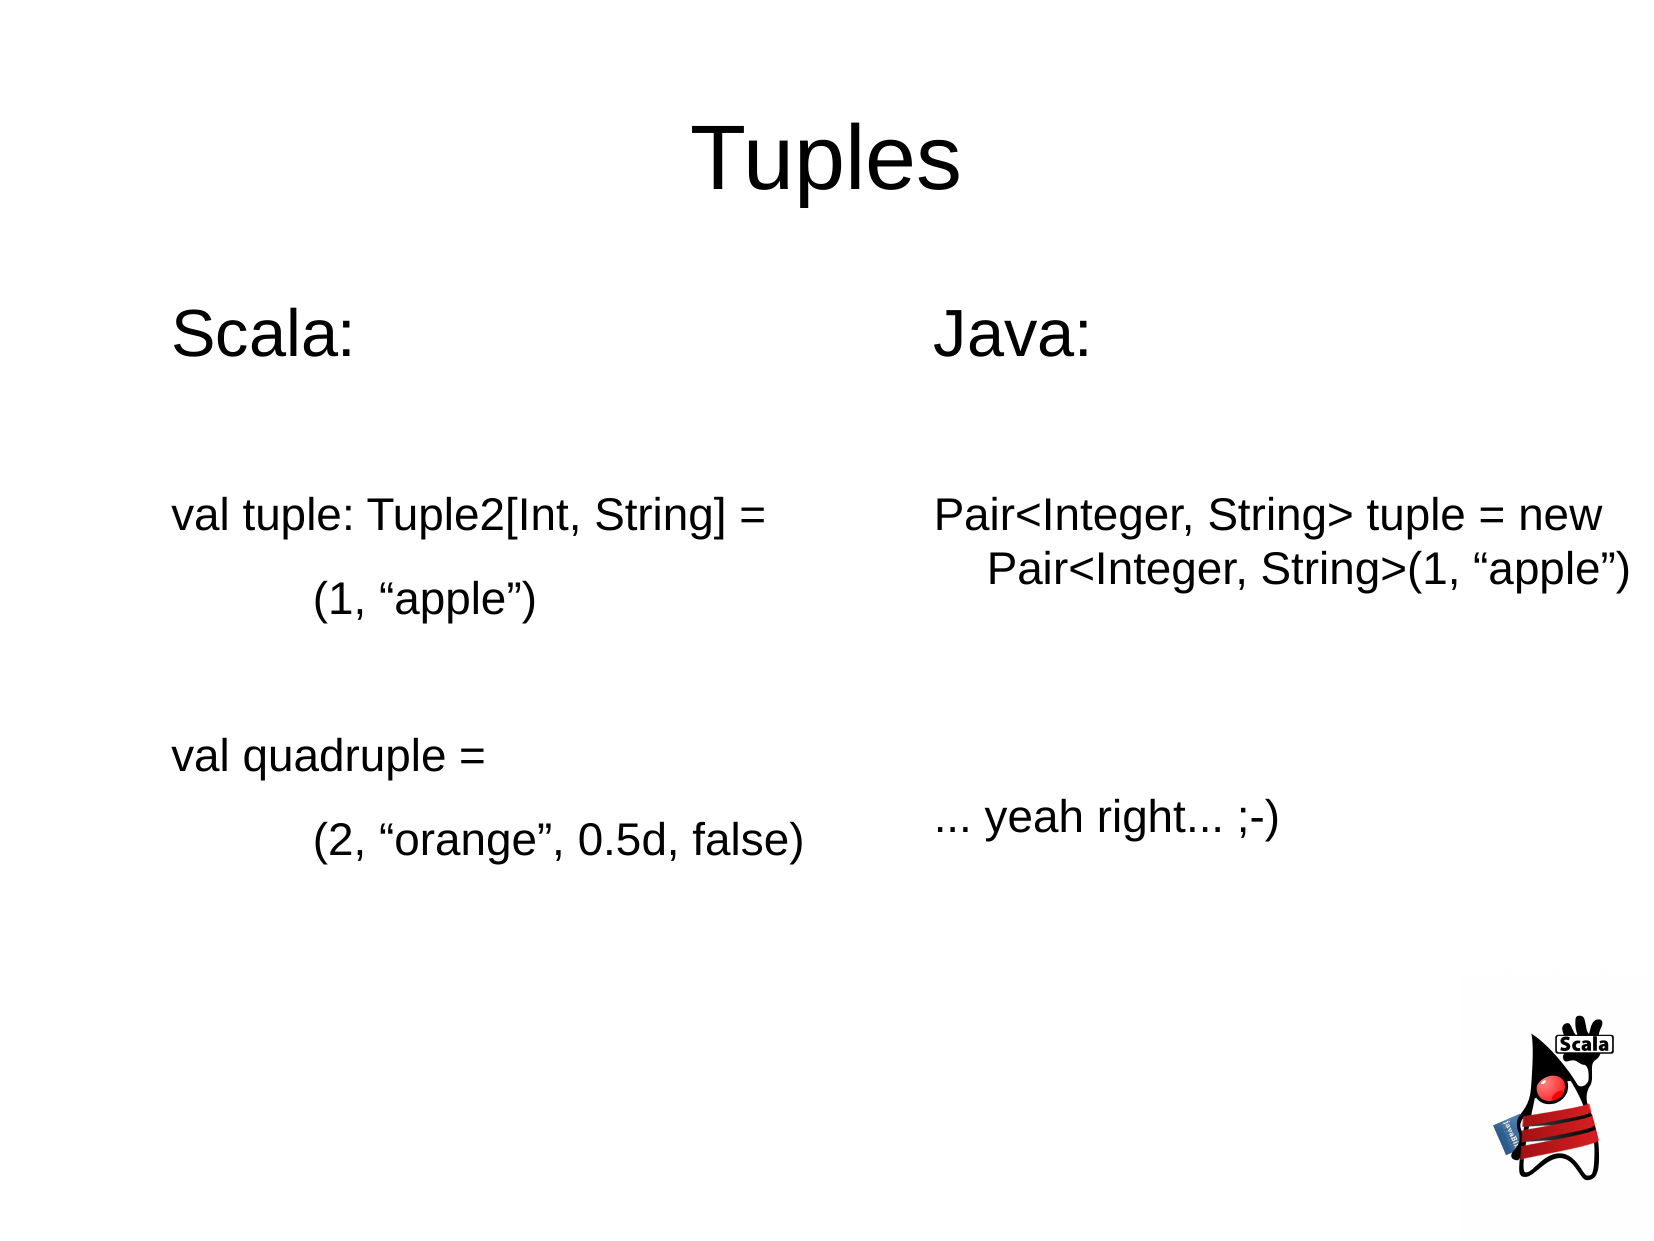

# Tuples
Scala:
val tuple: Tuple2[Int, String] =
(1, “apple”)
val quadruple =
(2, “orange”, 0.5d, false)
Java:
Pair<Integer, String> tuple = new Pair<Integer, String>(1, “apple”)
... yeah right... ;-)